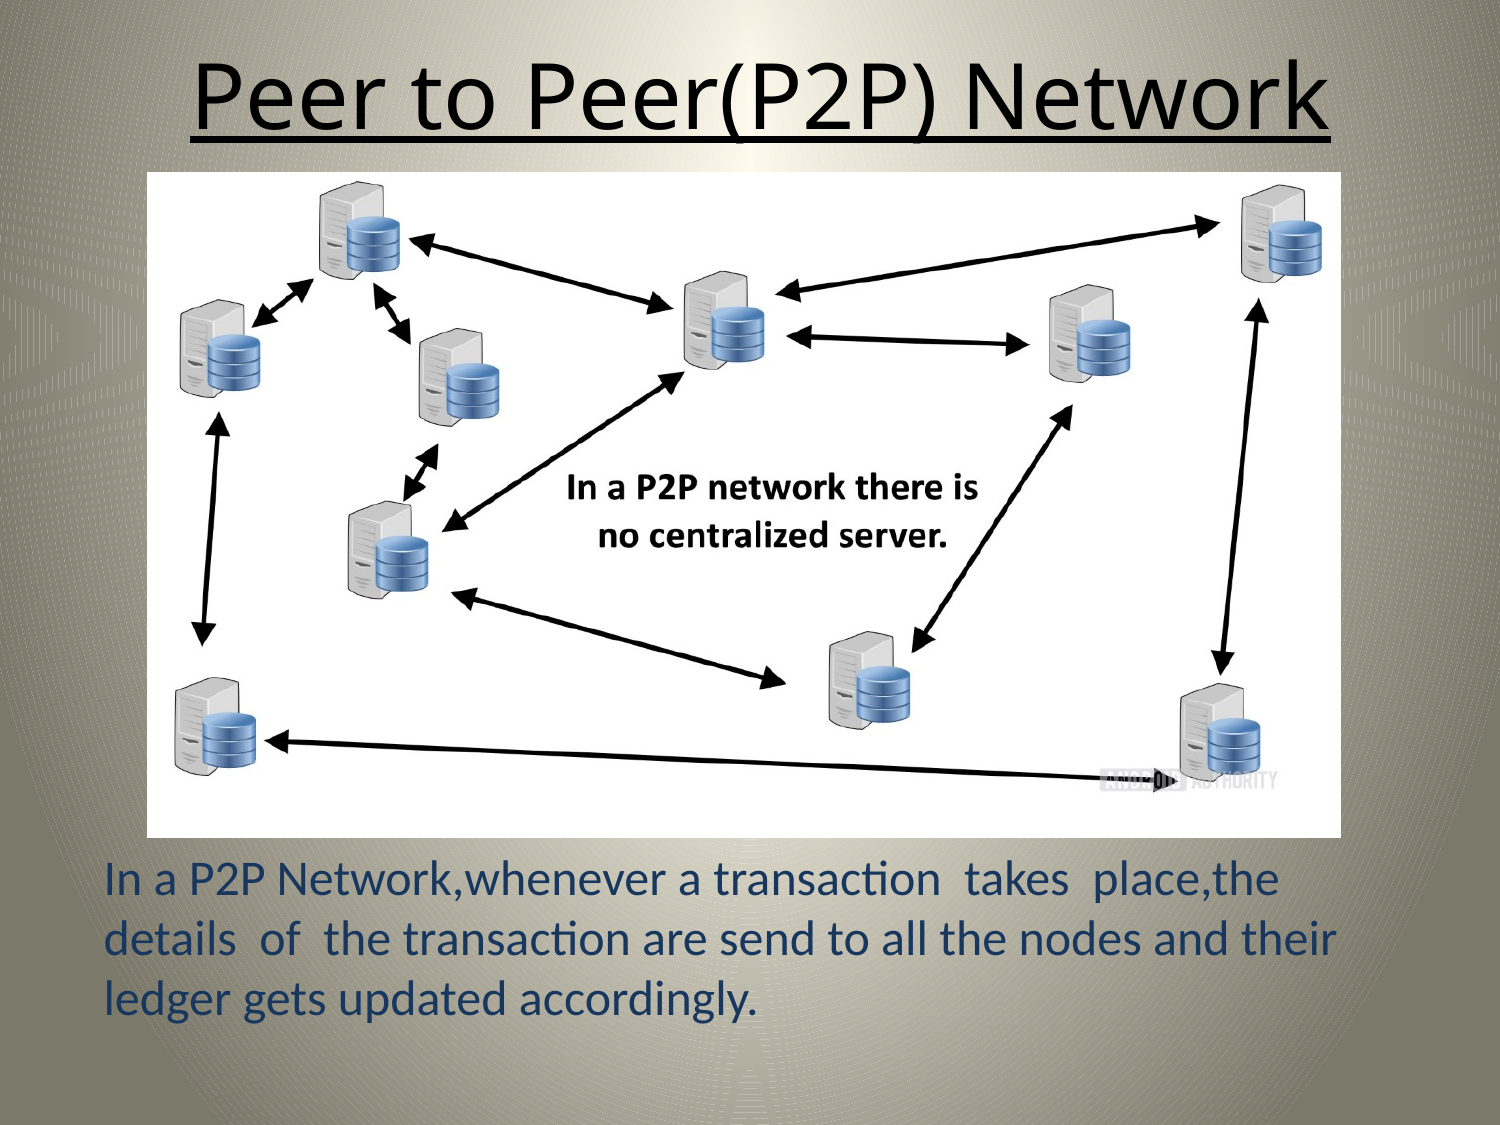

# Peer to Peer(P2P) Network
In a P2P Network,whenever a transaction takes place,the details of the transaction are send to all the nodes and their ledger gets updated accordingly.